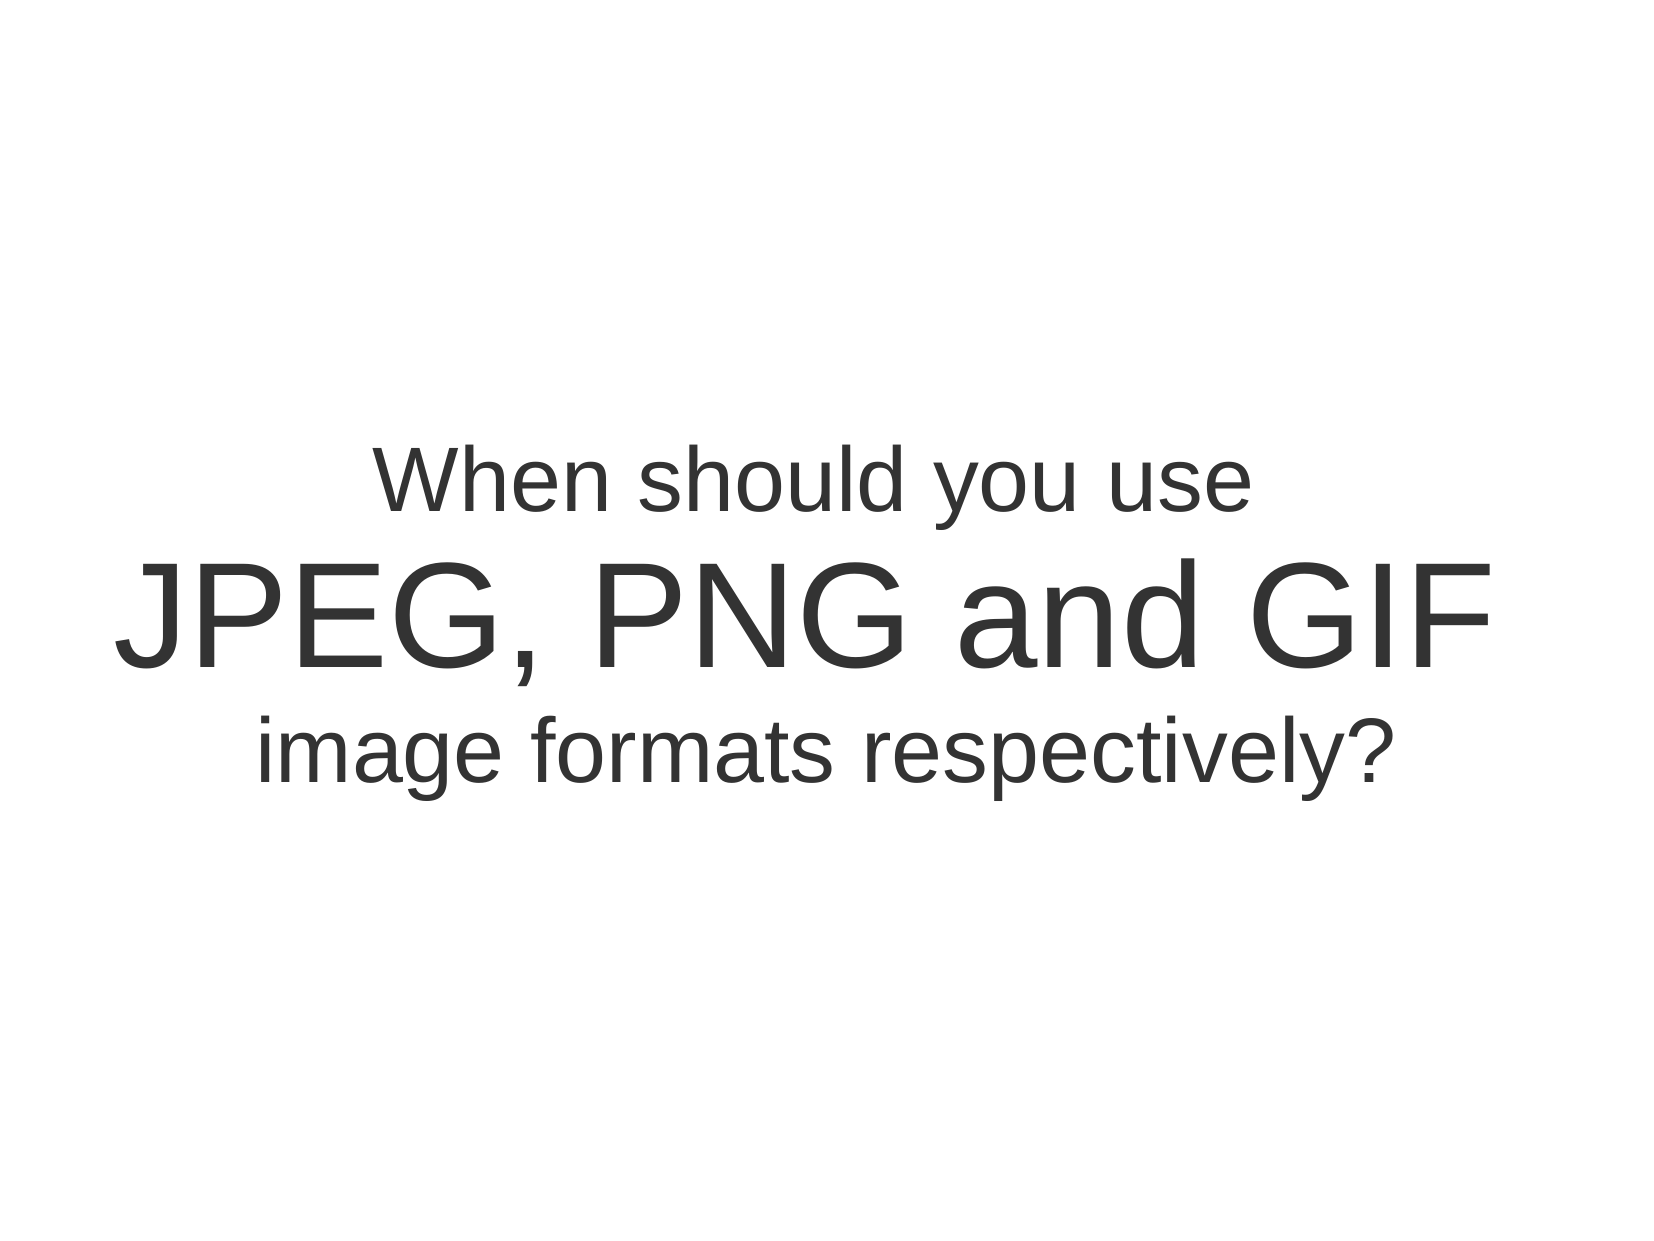

# When should you use
JPEG, PNG and GIF
image formats respectively?